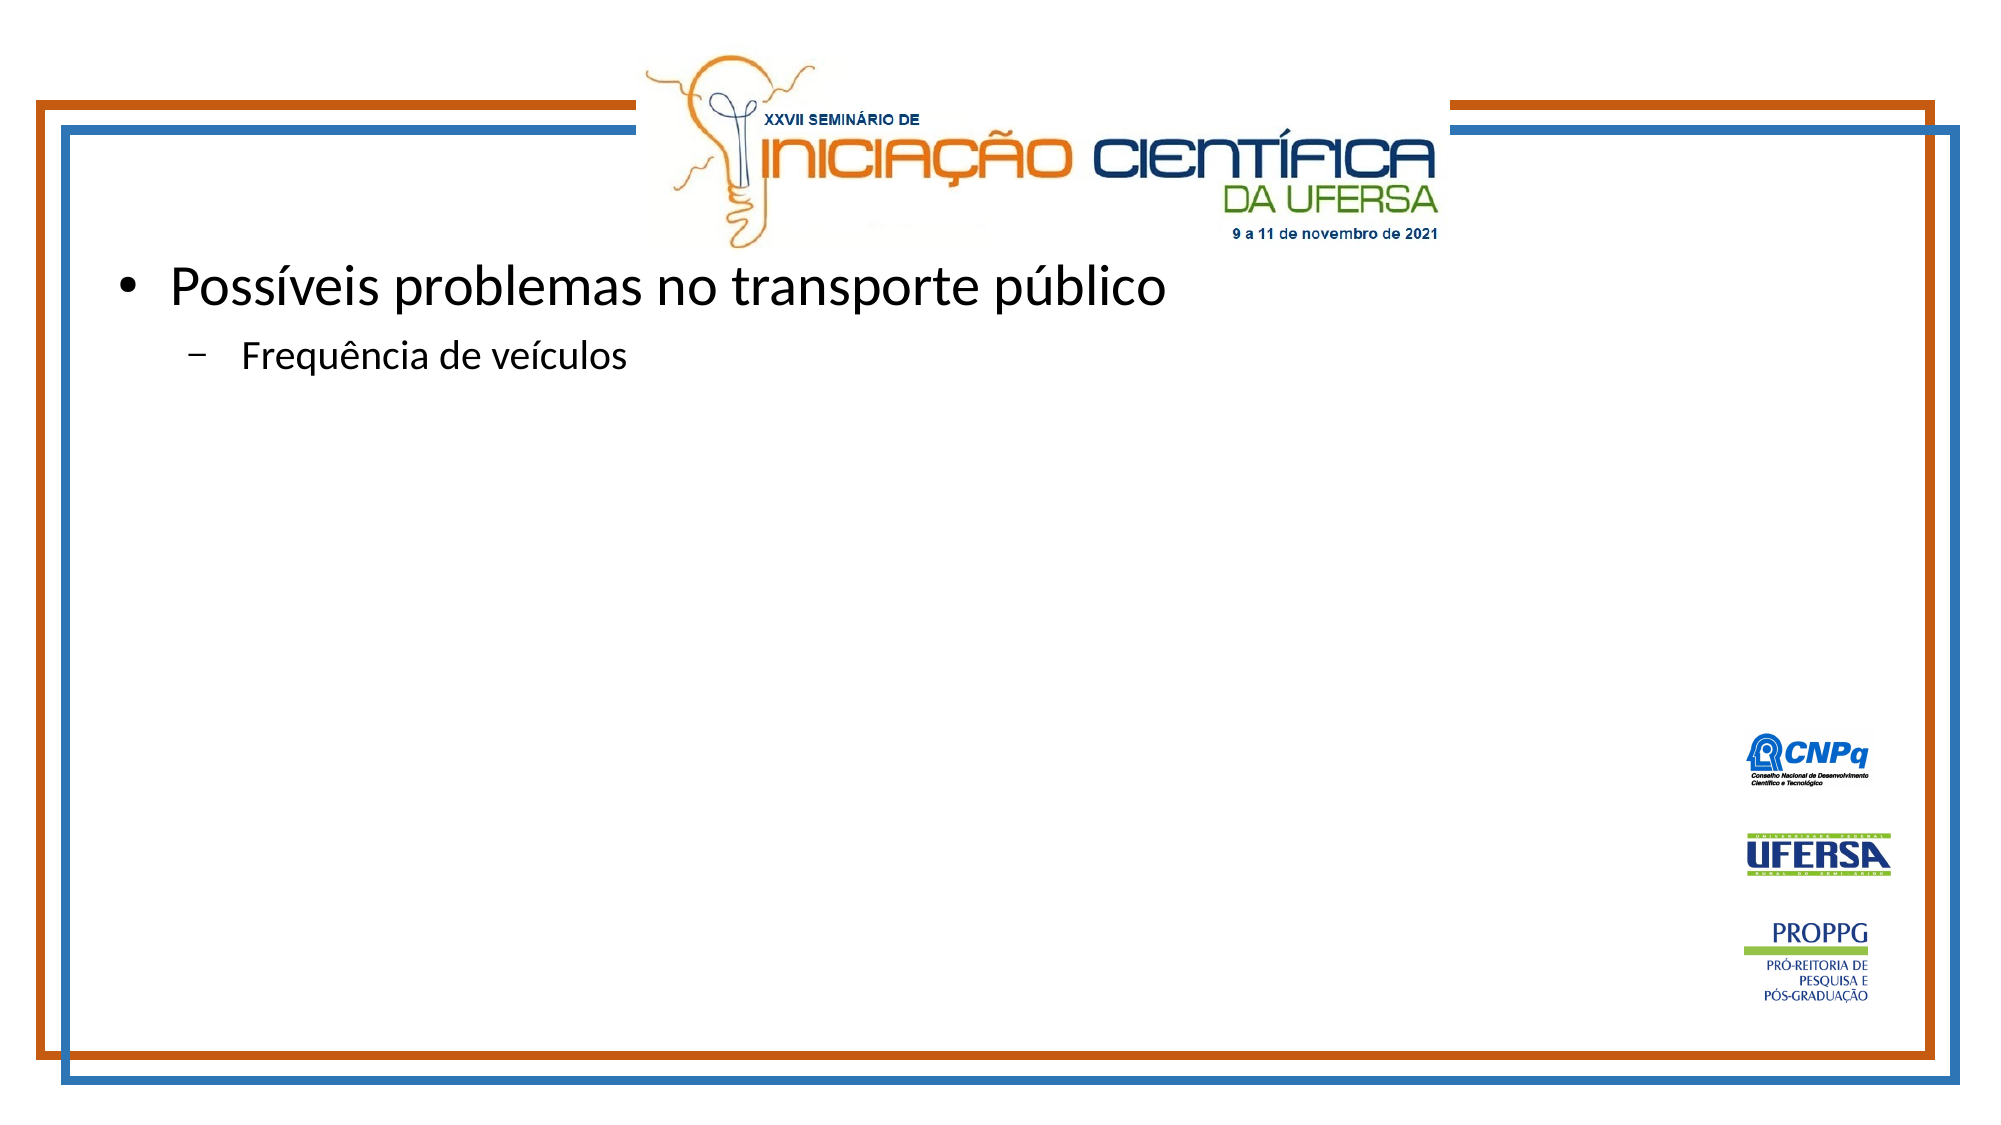

# Possíveis problemas no transporte público
Frequência de veículos